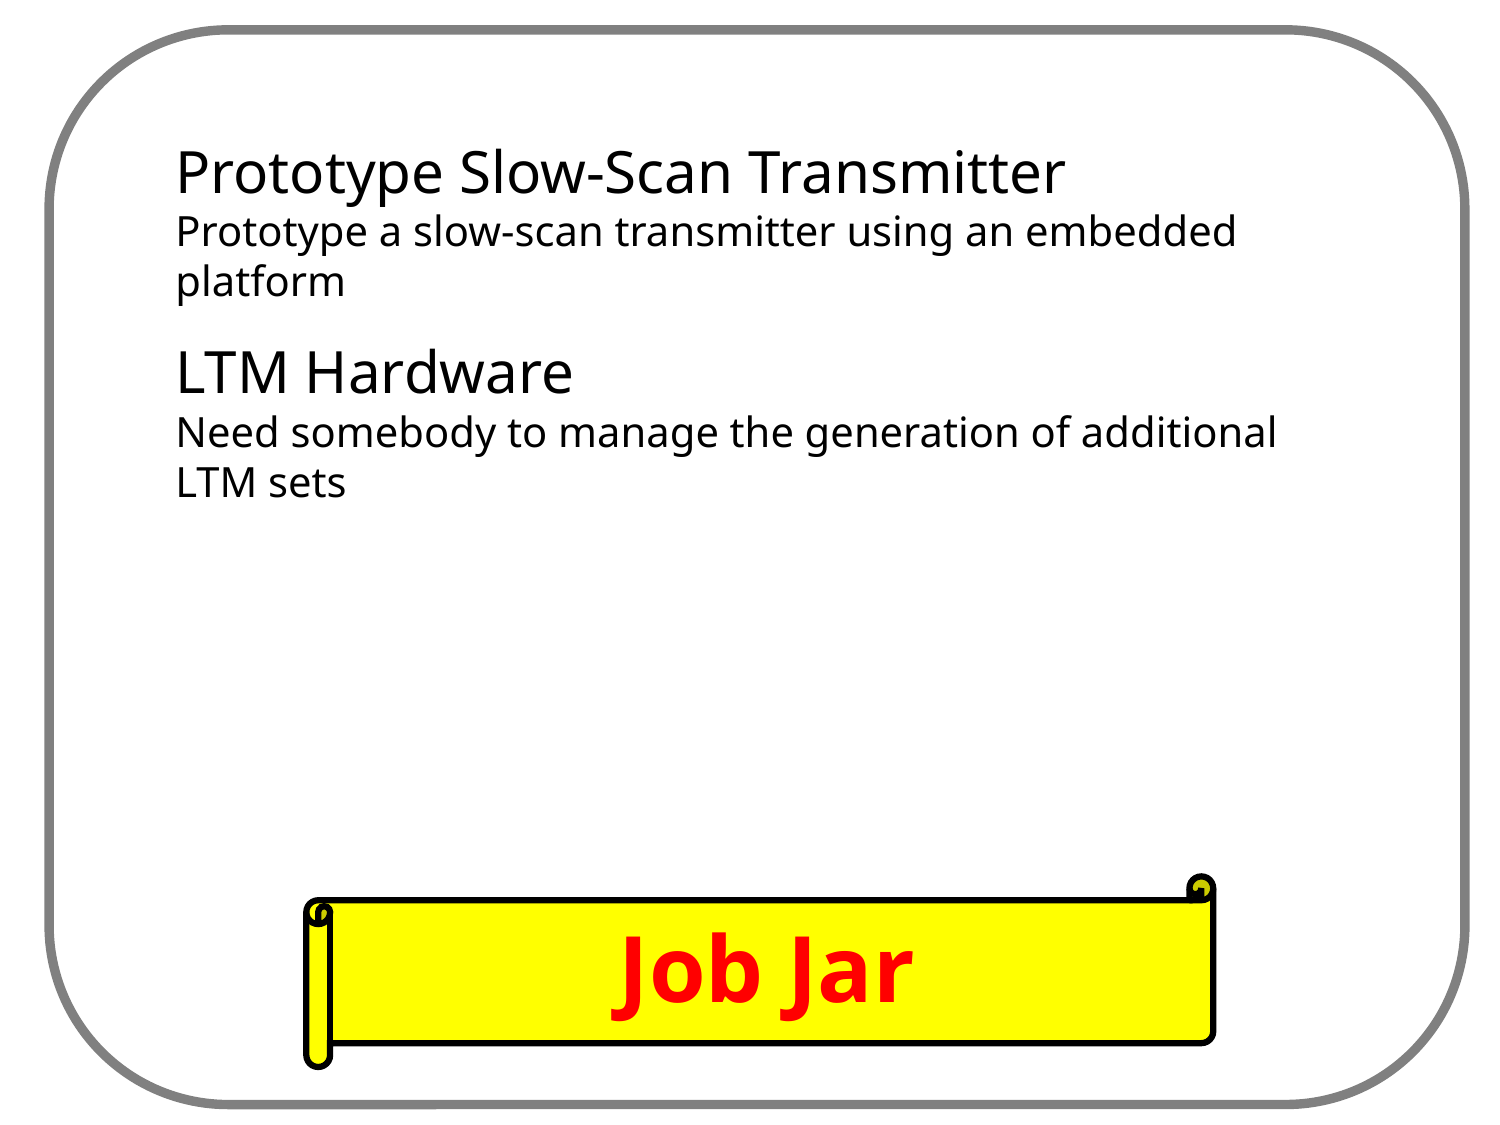

Prototype Slow-Scan Transmitter
Prototype a slow-scan transmitter using an embedded platform
LTM Hardware
Need somebody to manage the generation of additional LTM sets
Job Jar